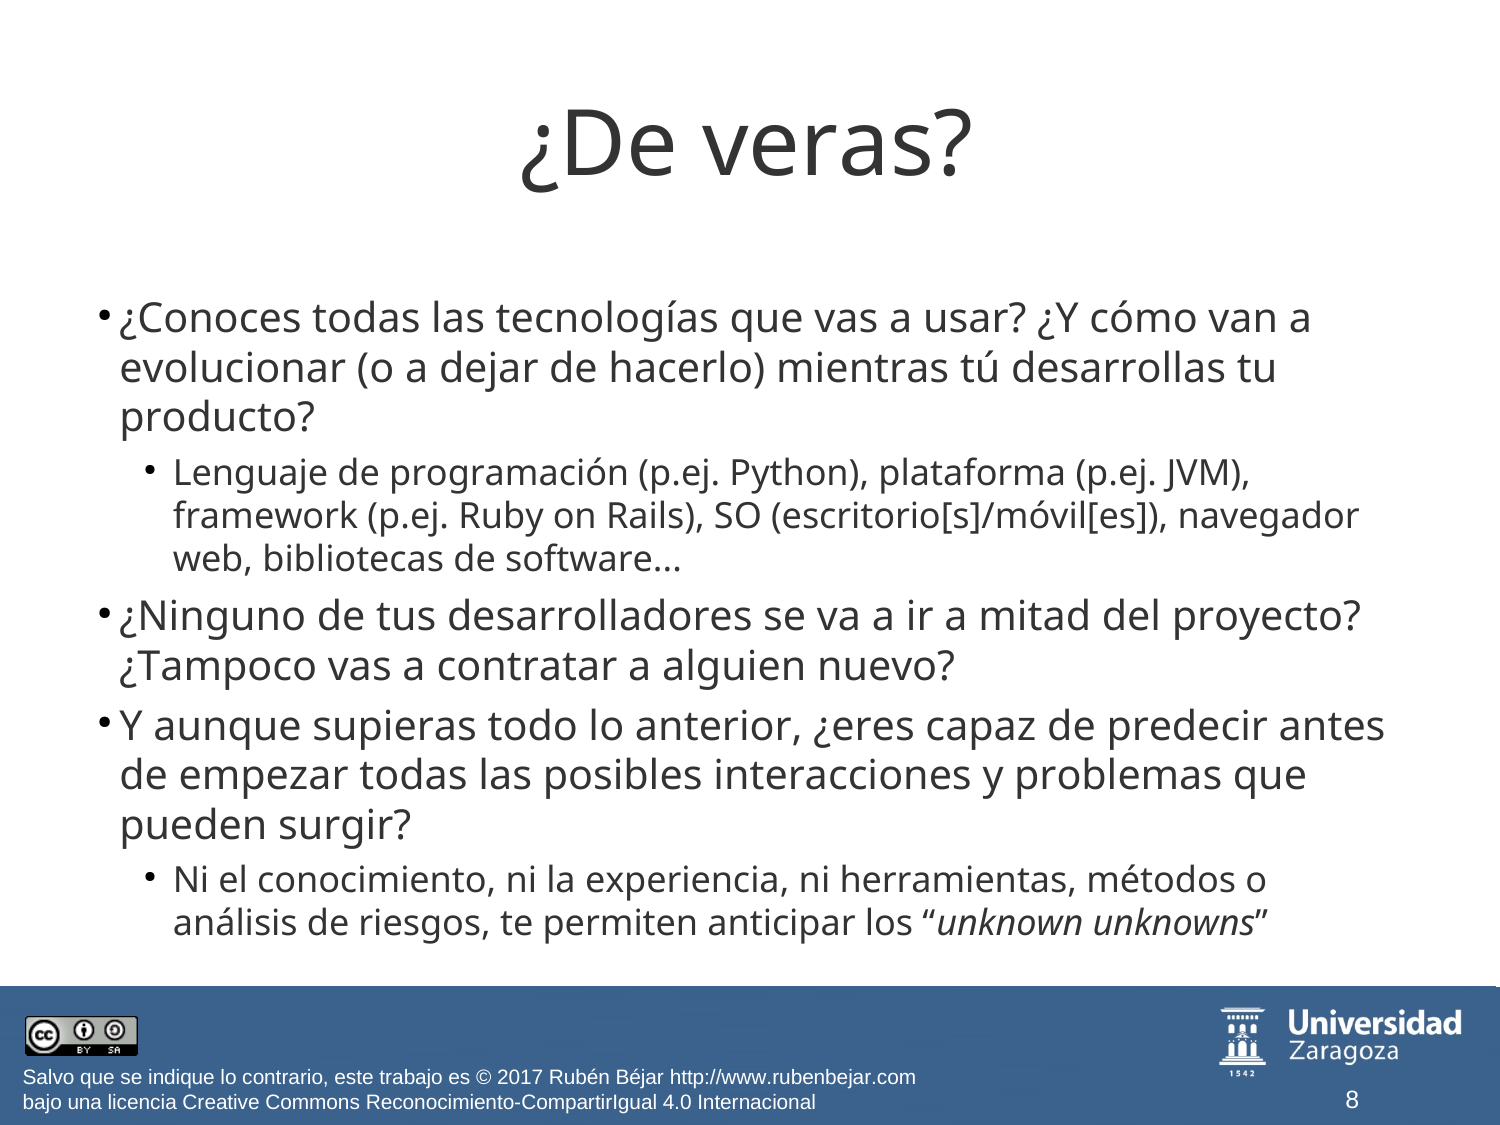

# ¿De veras?
¿Conoces todas las tecnologías que vas a usar? ¿Y cómo van a evolucionar (o a dejar de hacerlo) mientras tú desarrollas tu producto?
Lenguaje de programación (p.ej. Python), plataforma (p.ej. JVM), framework (p.ej. Ruby on Rails), SO (escritorio[s]/móvil[es]), navegador web, bibliotecas de software...
¿Ninguno de tus desarrolladores se va a ir a mitad del proyecto? ¿Tampoco vas a contratar a alguien nuevo?
Y aunque supieras todo lo anterior, ¿eres capaz de predecir antes de empezar todas las posibles interacciones y problemas que pueden surgir?
Ni el conocimiento, ni la experiencia, ni herramientas, métodos o análisis de riesgos, te permiten anticipar los “unknown unknowns”